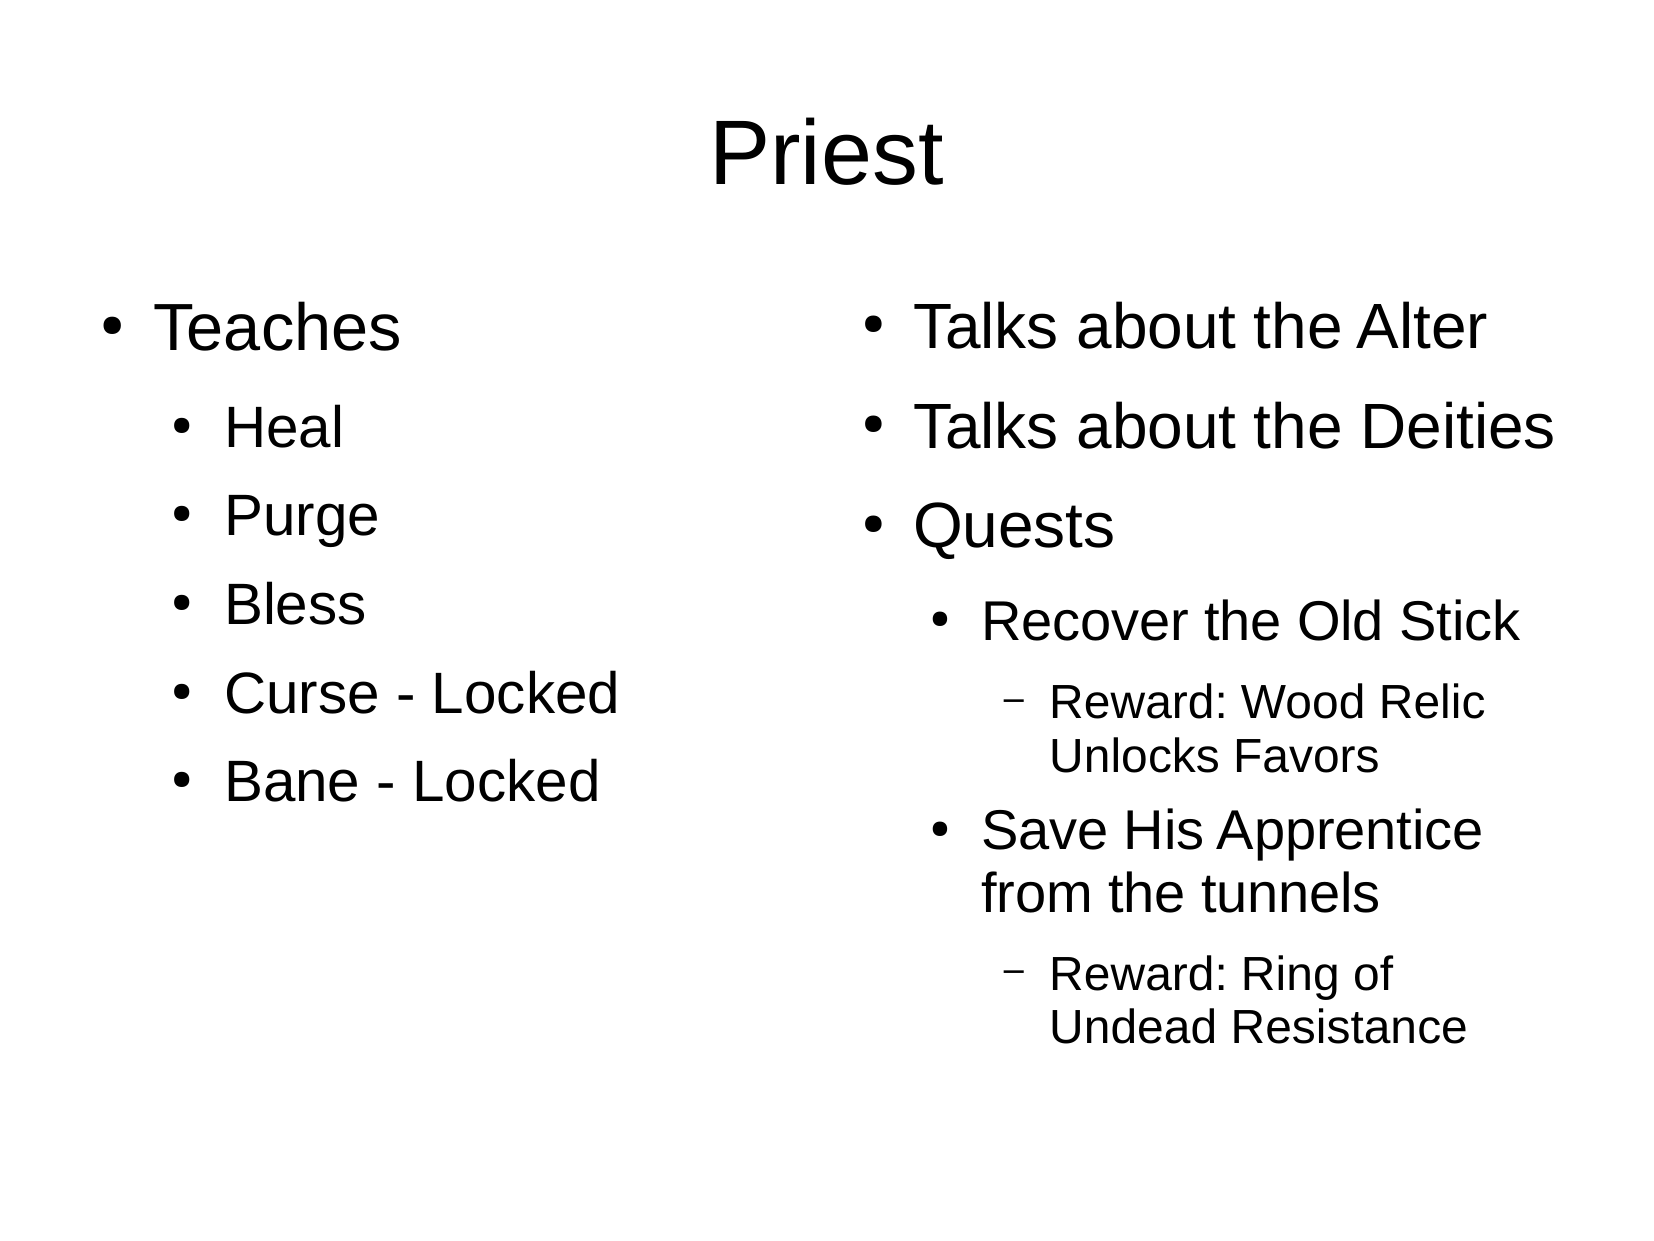

# Priest
Teaches
Heal
Purge
Bless
Curse - Locked
Bane - Locked
Talks about the Alter
Talks about the Deities
Quests
Recover the Old Stick
Reward: Wood Relic Unlocks Favors
Save His Apprentice from the tunnels
Reward: Ring of Undead Resistance